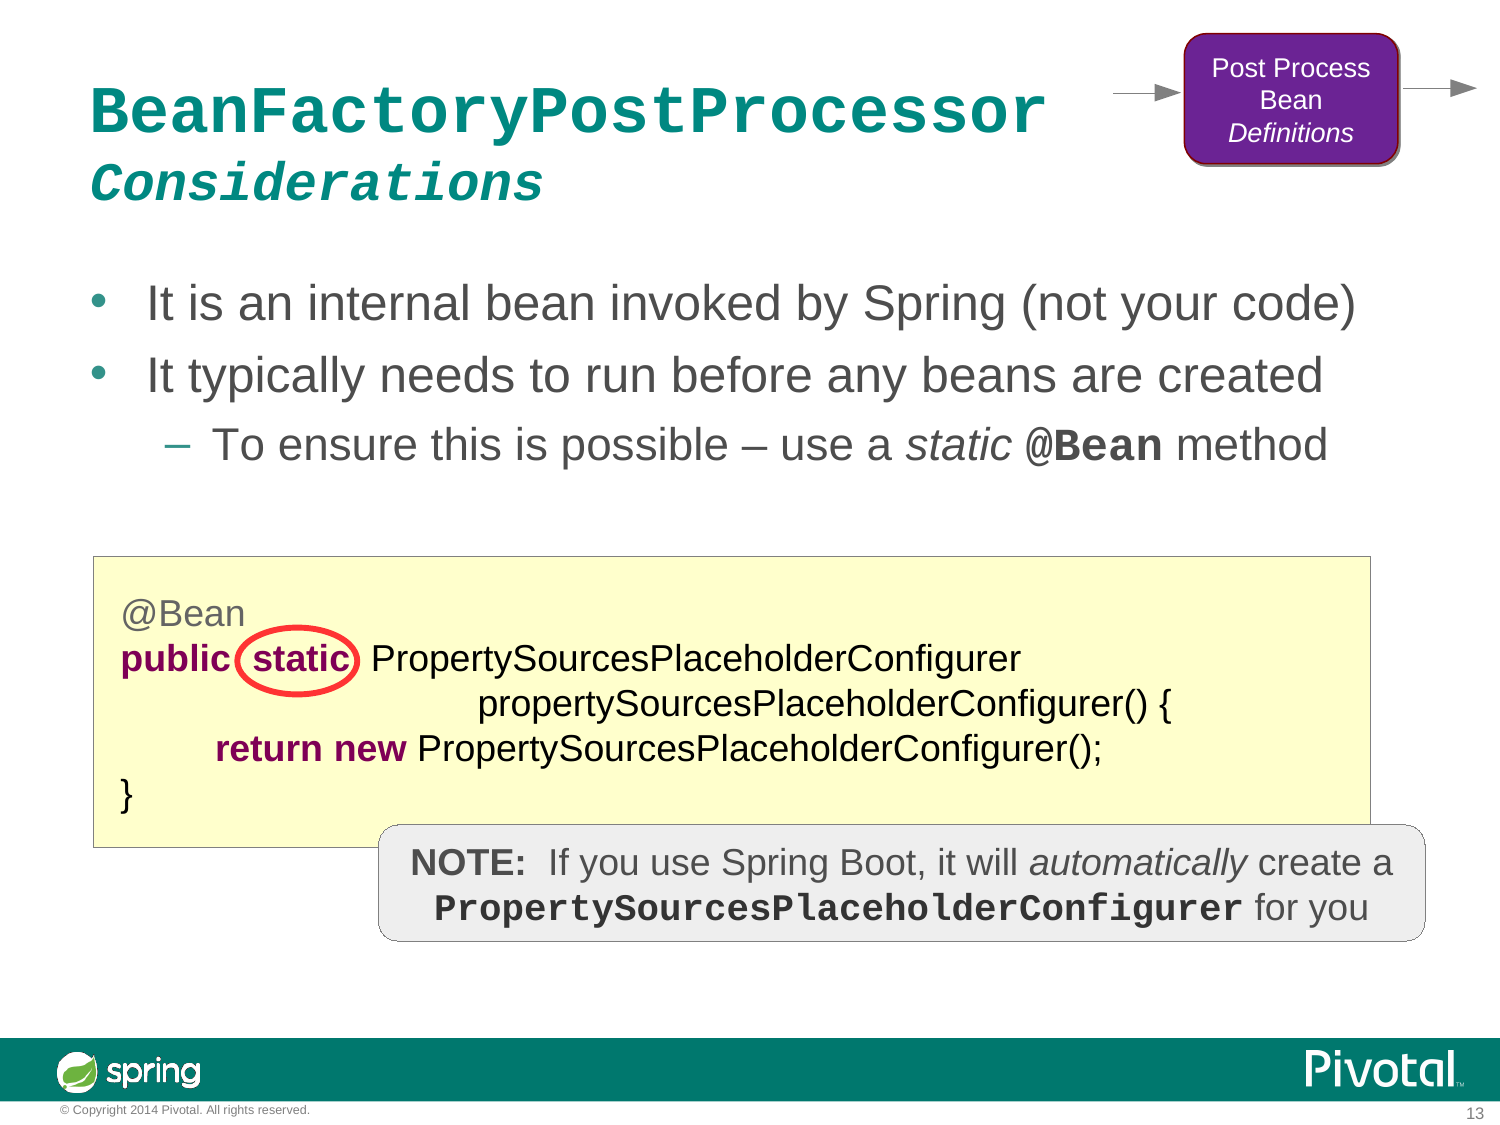

Post Process
Bean Definitions
# BeanFactoryPostProcessor Considerations
It is an internal bean invoked by Spring (not your code)
It typically needs to run before any beans are created
To ensure this is possible – use a static @Bean method
@Bean
public static PropertySourcesPlaceholderConfigurer
 propertySourcesPlaceholderConfigurer() {
 return new PropertySourcesPlaceholderConfigurer();
}
NOTE: If you use Spring Boot, it will automatically create a PropertySourcesPlaceholderConfigurer for you